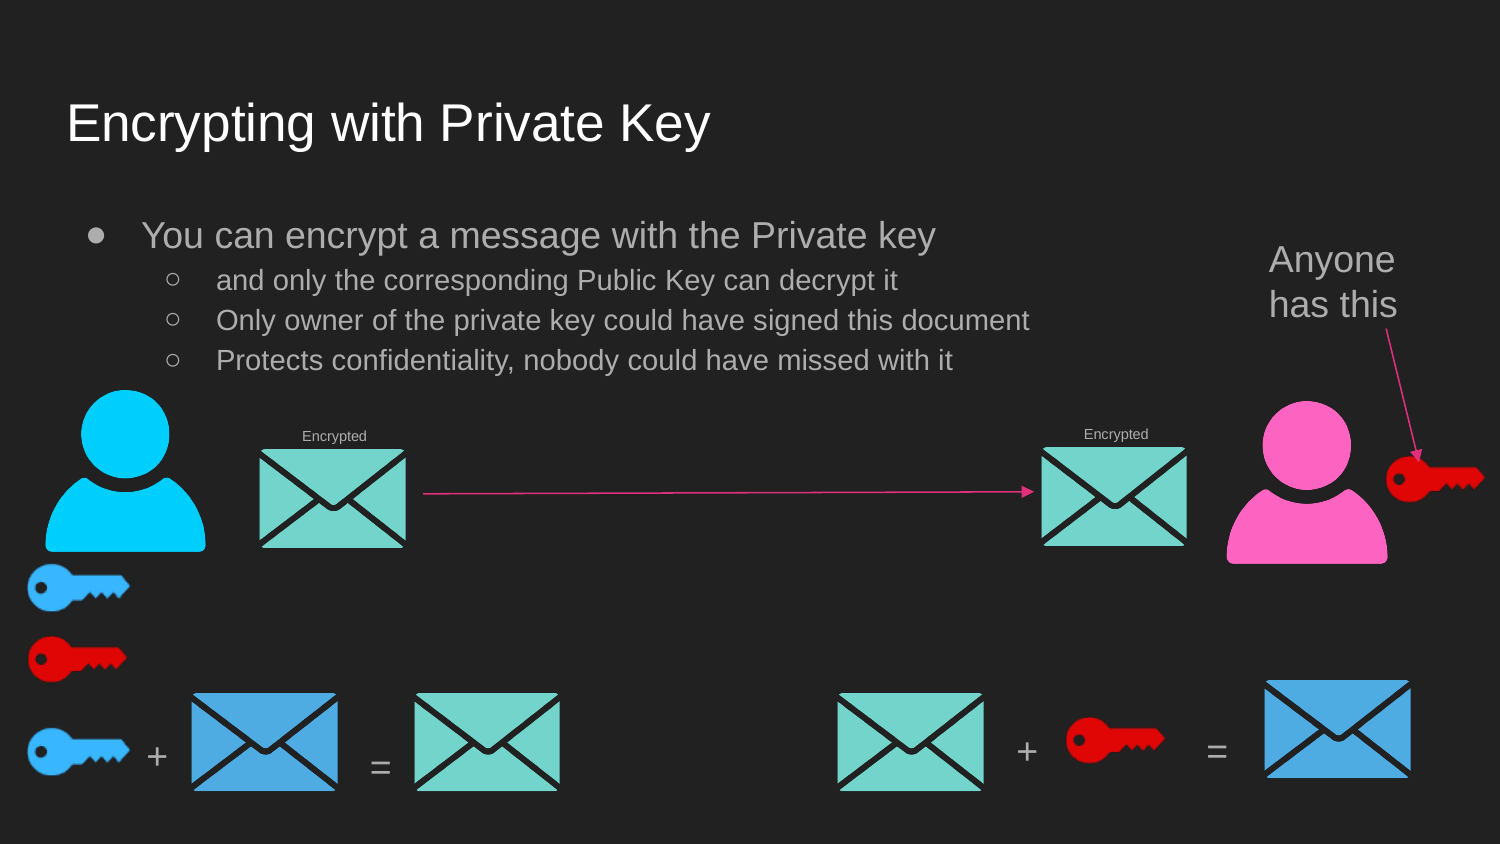

# Encrypting with Private Key
You can encrypt a message with the Private key
and only the corresponding Public Key can decrypt it
Only owner of the private key could have signed this document
Protects confidentiality, nobody could have missed with it
Anyone has this
Encrypted
Encrypted
+
=
+
=